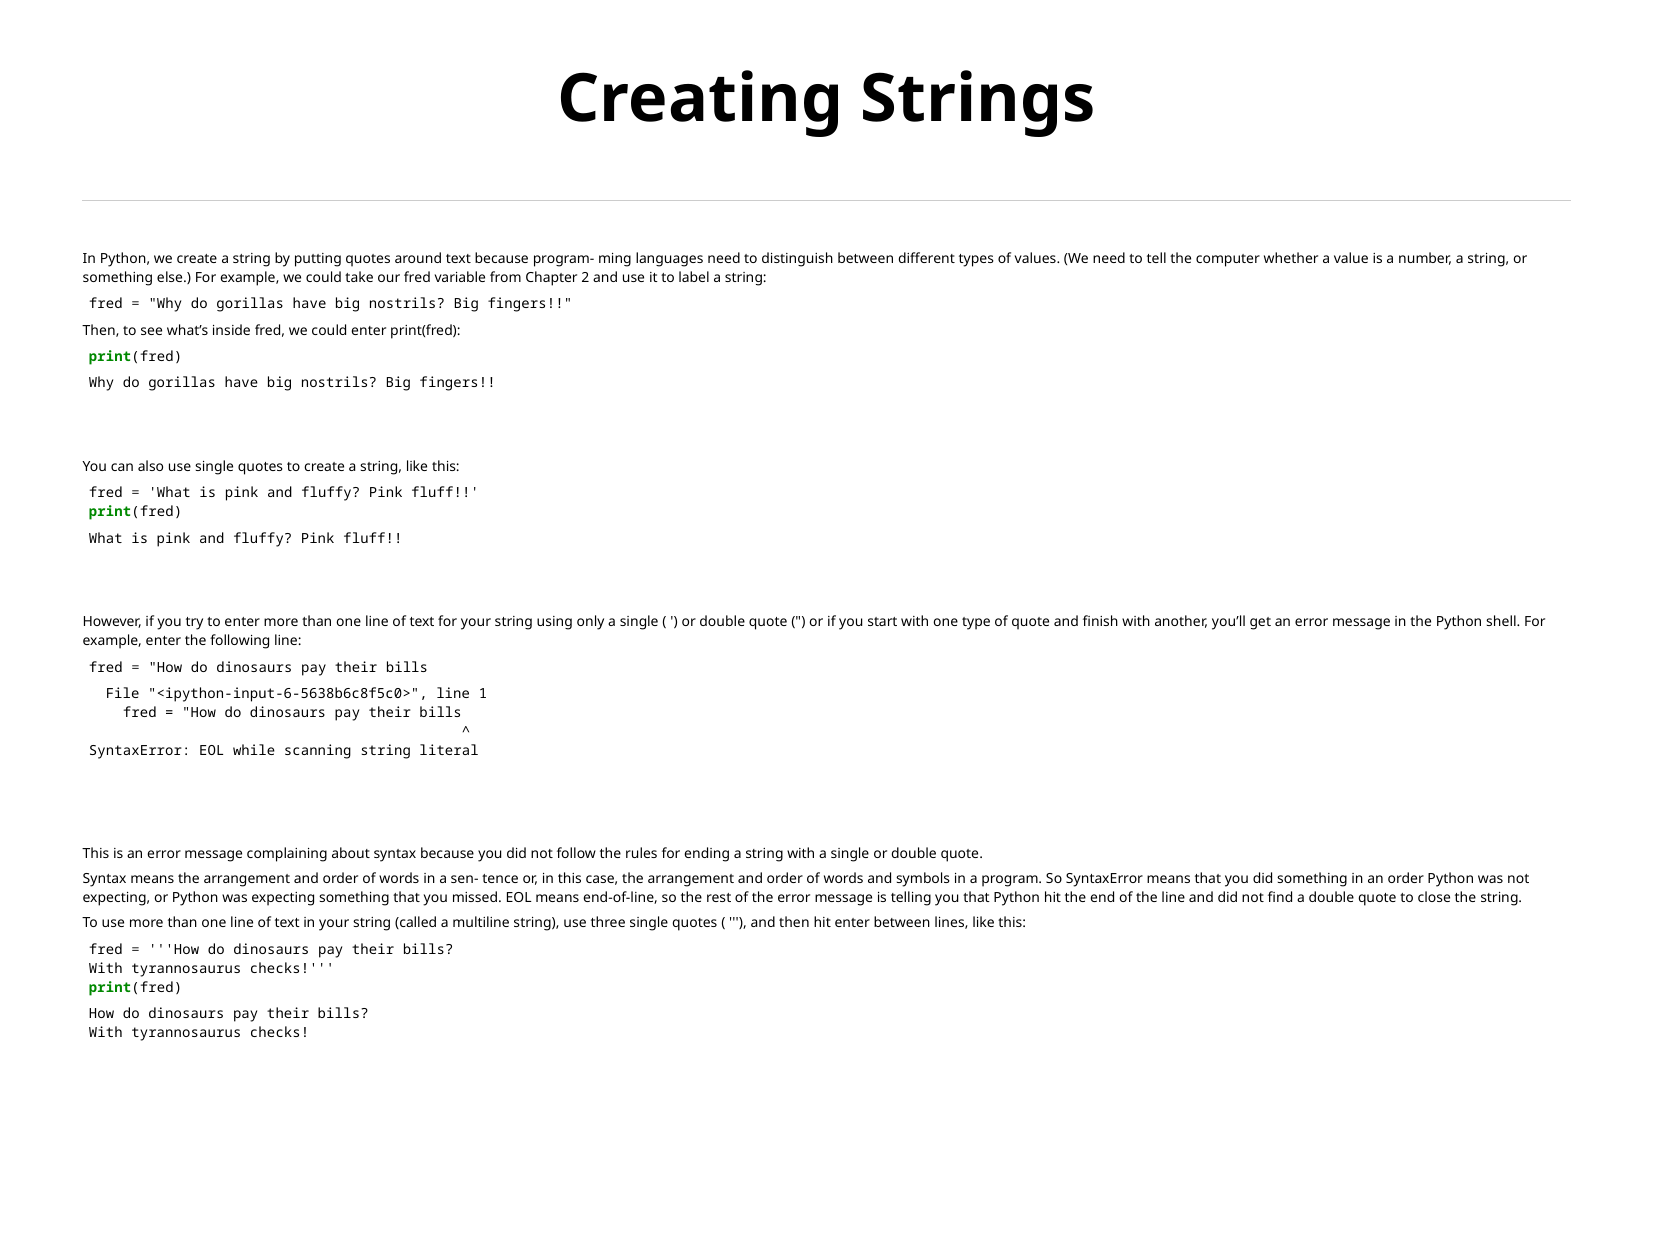

# Creating Strings
In Python, we create a string by putting quotes around text because program- ming languages need to distinguish between different types of values. (We need to tell the computer whether a value is a number, a string, or something else.) For example, we could take our fred variable from Chapter 2 and use it to label a string:
fred = "Why do gorillas have big nostrils? Big fingers!!"
Then, to see what’s inside fred, we could enter print(fred):
print(fred)
Why do gorillas have big nostrils? Big fingers!!
You can also use single quotes to create a string, like this:
fred = 'What is pink and fluffy? Pink fluff!!'
print(fred)
What is pink and fluffy? Pink fluff!!
However, if you try to enter more than one line of text for your string using only a single ( ') or double quote (") or if you start with one type of quote and finish with another, you’ll get an error message in the Python shell. For example, enter the following line:
fred = "How do dinosaurs pay their bills
 File "<ipython-input-6-5638b6c8f5c0>", line 1
 fred = "How do dinosaurs pay their bills
 ^
SyntaxError: EOL while scanning string literal
This is an error message complaining about syntax because you did not follow the rules for ending a string with a single or double quote.
Syntax means the arrangement and order of words in a sen- tence or, in this case, the arrangement and order of words and symbols in a program. So SyntaxError means that you did something in an order Python was not expecting, or Python was expecting something that you missed. EOL means end-of-line, so the rest of the error message is telling you that Python hit the end of the line and did not find a double quote to close the string.
To use more than one line of text in your string (called a multiline string), use three single quotes ( '''), and then hit enter between lines, like this:
fred = '''How do dinosaurs pay their bills?
With tyrannosaurus checks!'''
print(fred)
How do dinosaurs pay their bills?
With tyrannosaurus checks!